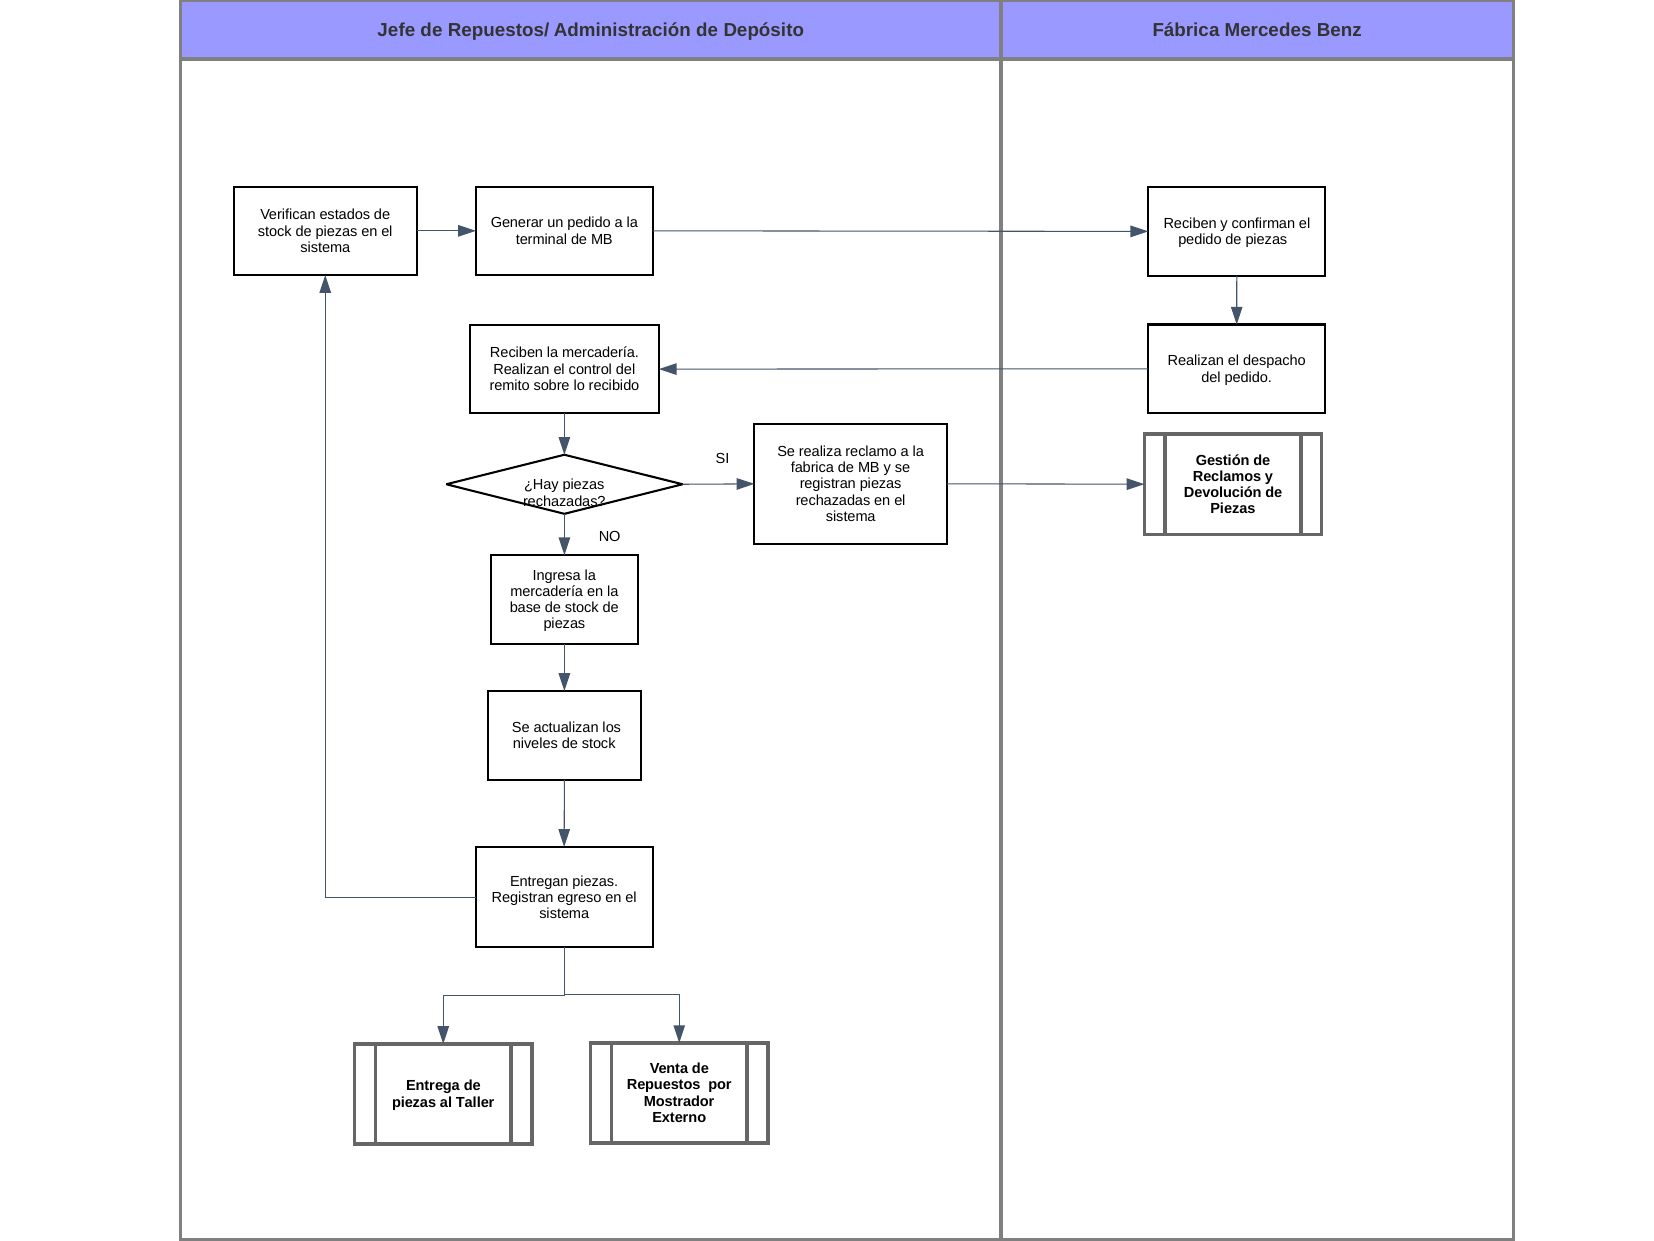

Jefe de Repuestos/ Administración de Depósito
Fábrica Mercedes Benz
Verifican estados de stock de piezas en el sistema
Generar un pedido a la terminal de MB
Reciben y confirman el pedido de piezas
Realizan el despacho del pedido.
Reciben la mercadería. Realizan el control del remito sobre lo recibido
Se realiza reclamo a la fabrica de MB y se registran piezas rechazadas en el sistema
Gestión de Reclamos y Devolución de Piezas
SI
¿Hay piezas rechazadas?
NO
Ingresa la mercadería en la base de stock de piezas
 Se actualizan los niveles de stock
Entregan piezas. Registran egreso en el sistema
Venta de Repuestos por Mostrador Externo
Entrega de piezas al Taller